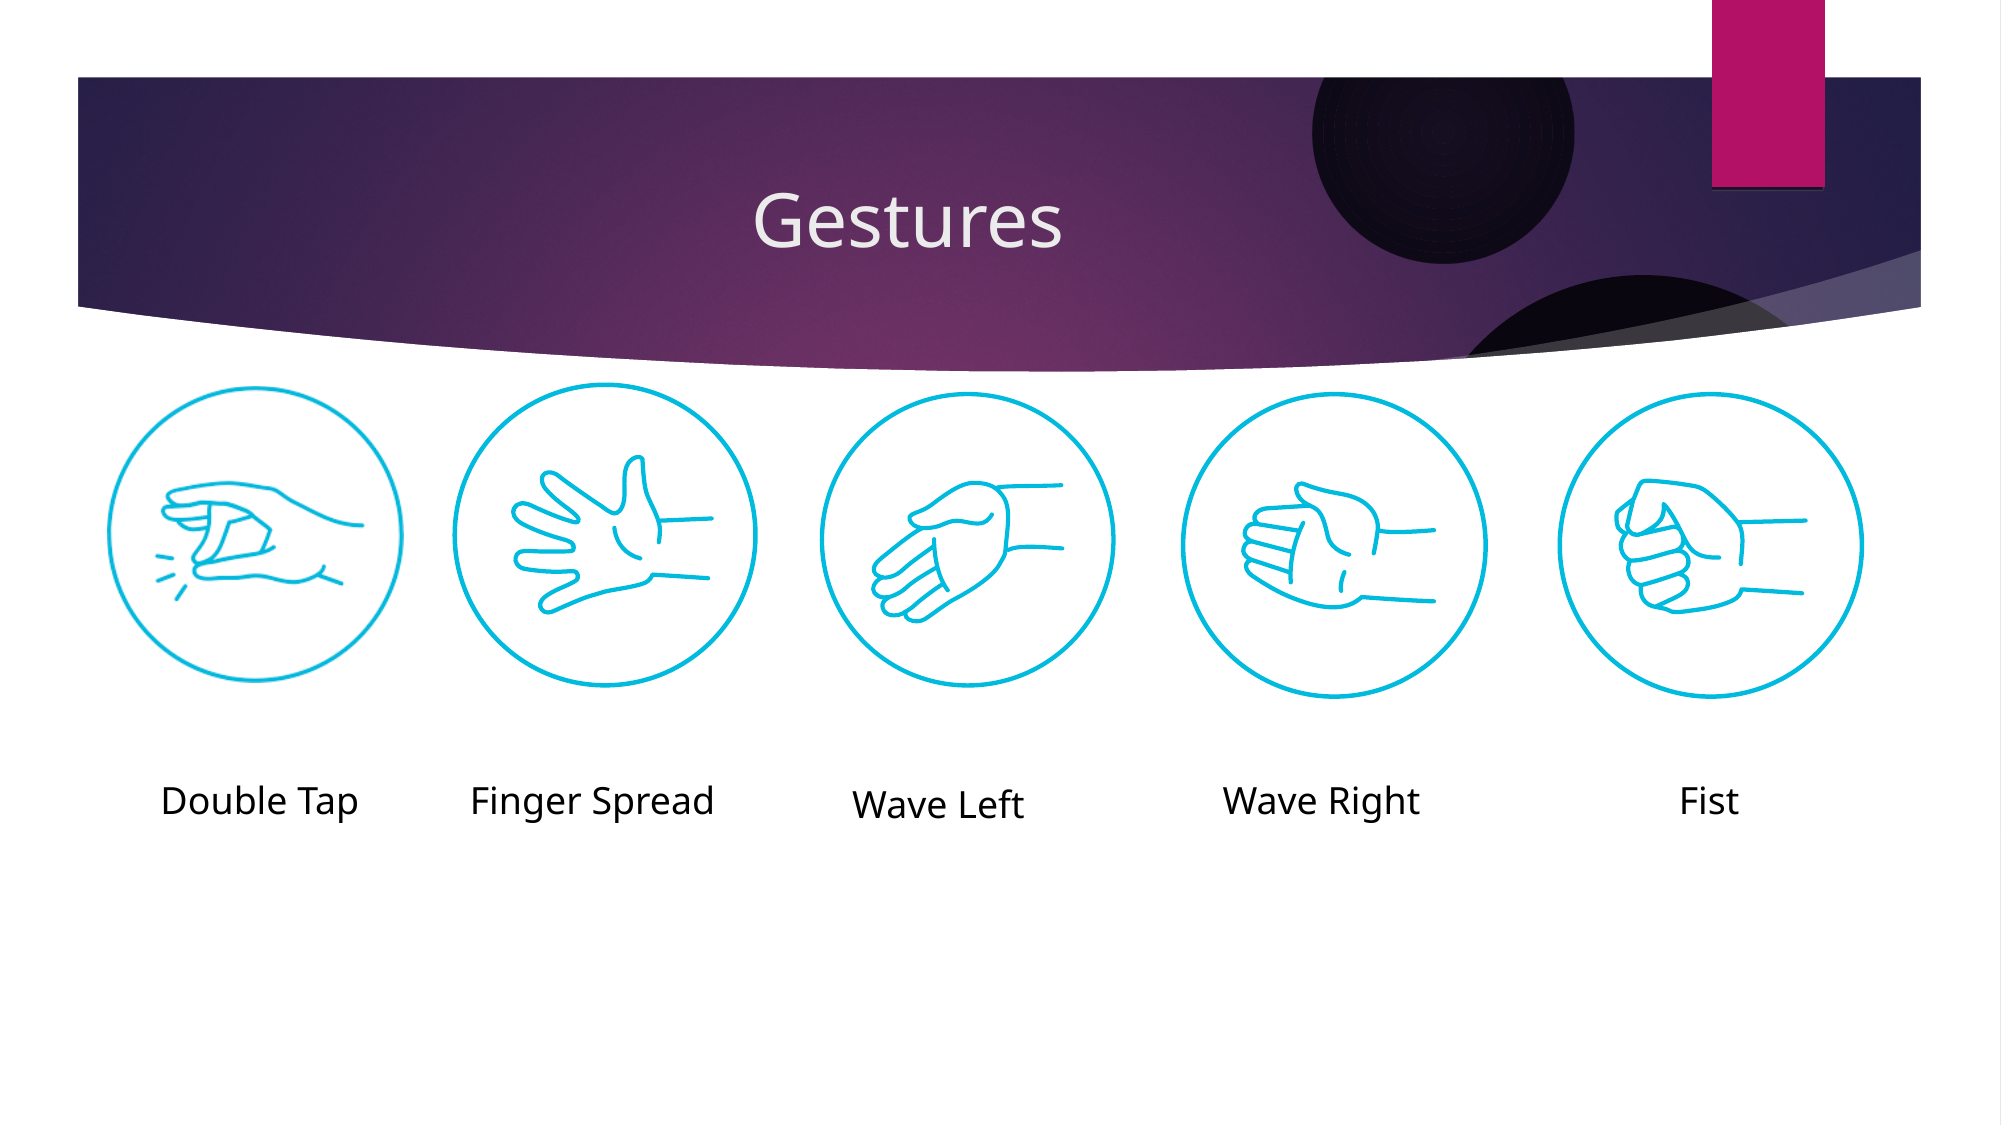

# Gestures
Double Tap
Finger Spread
Wave Right
Fist
Wave Left